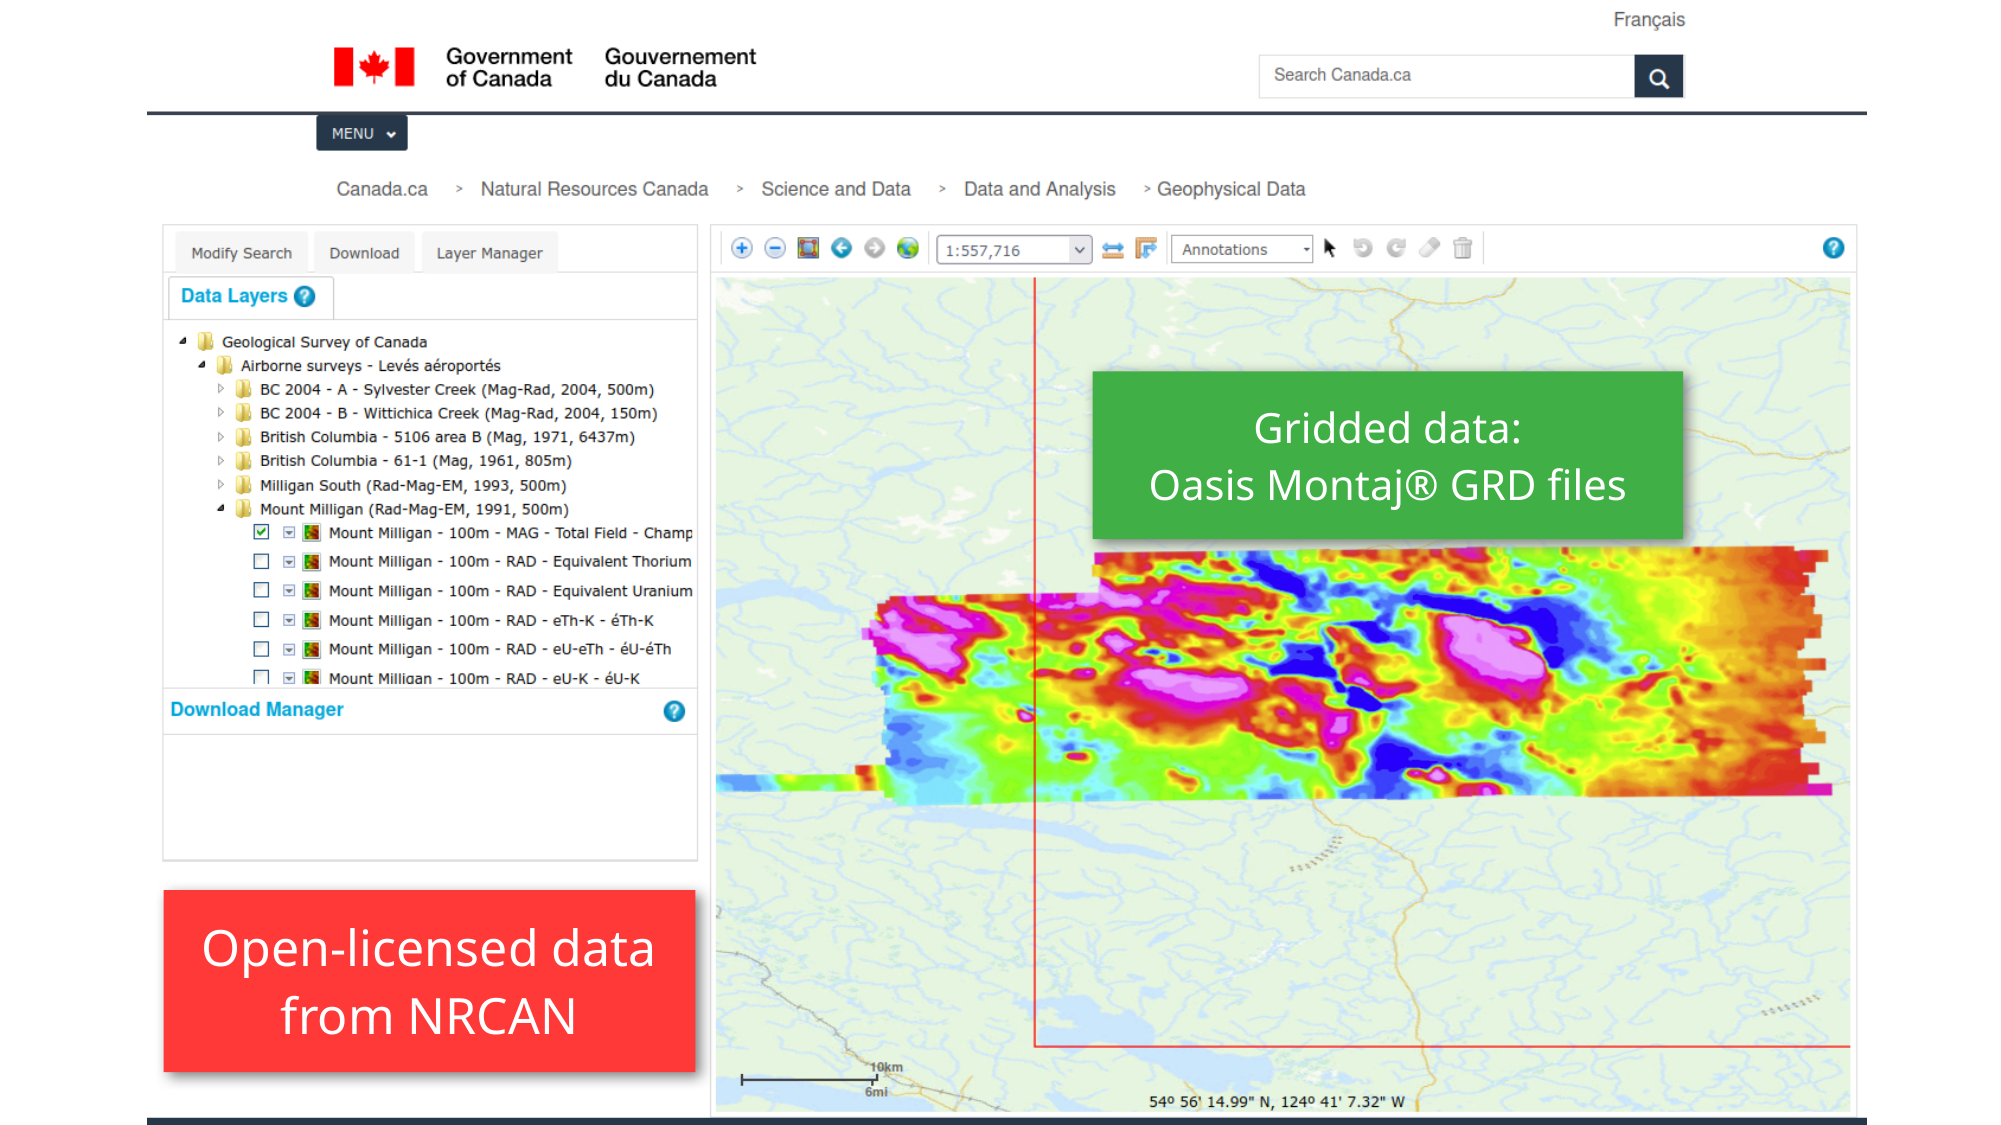

Gridded data:
Oasis Montaj® GRD files
Open-licensed data from NRCAN